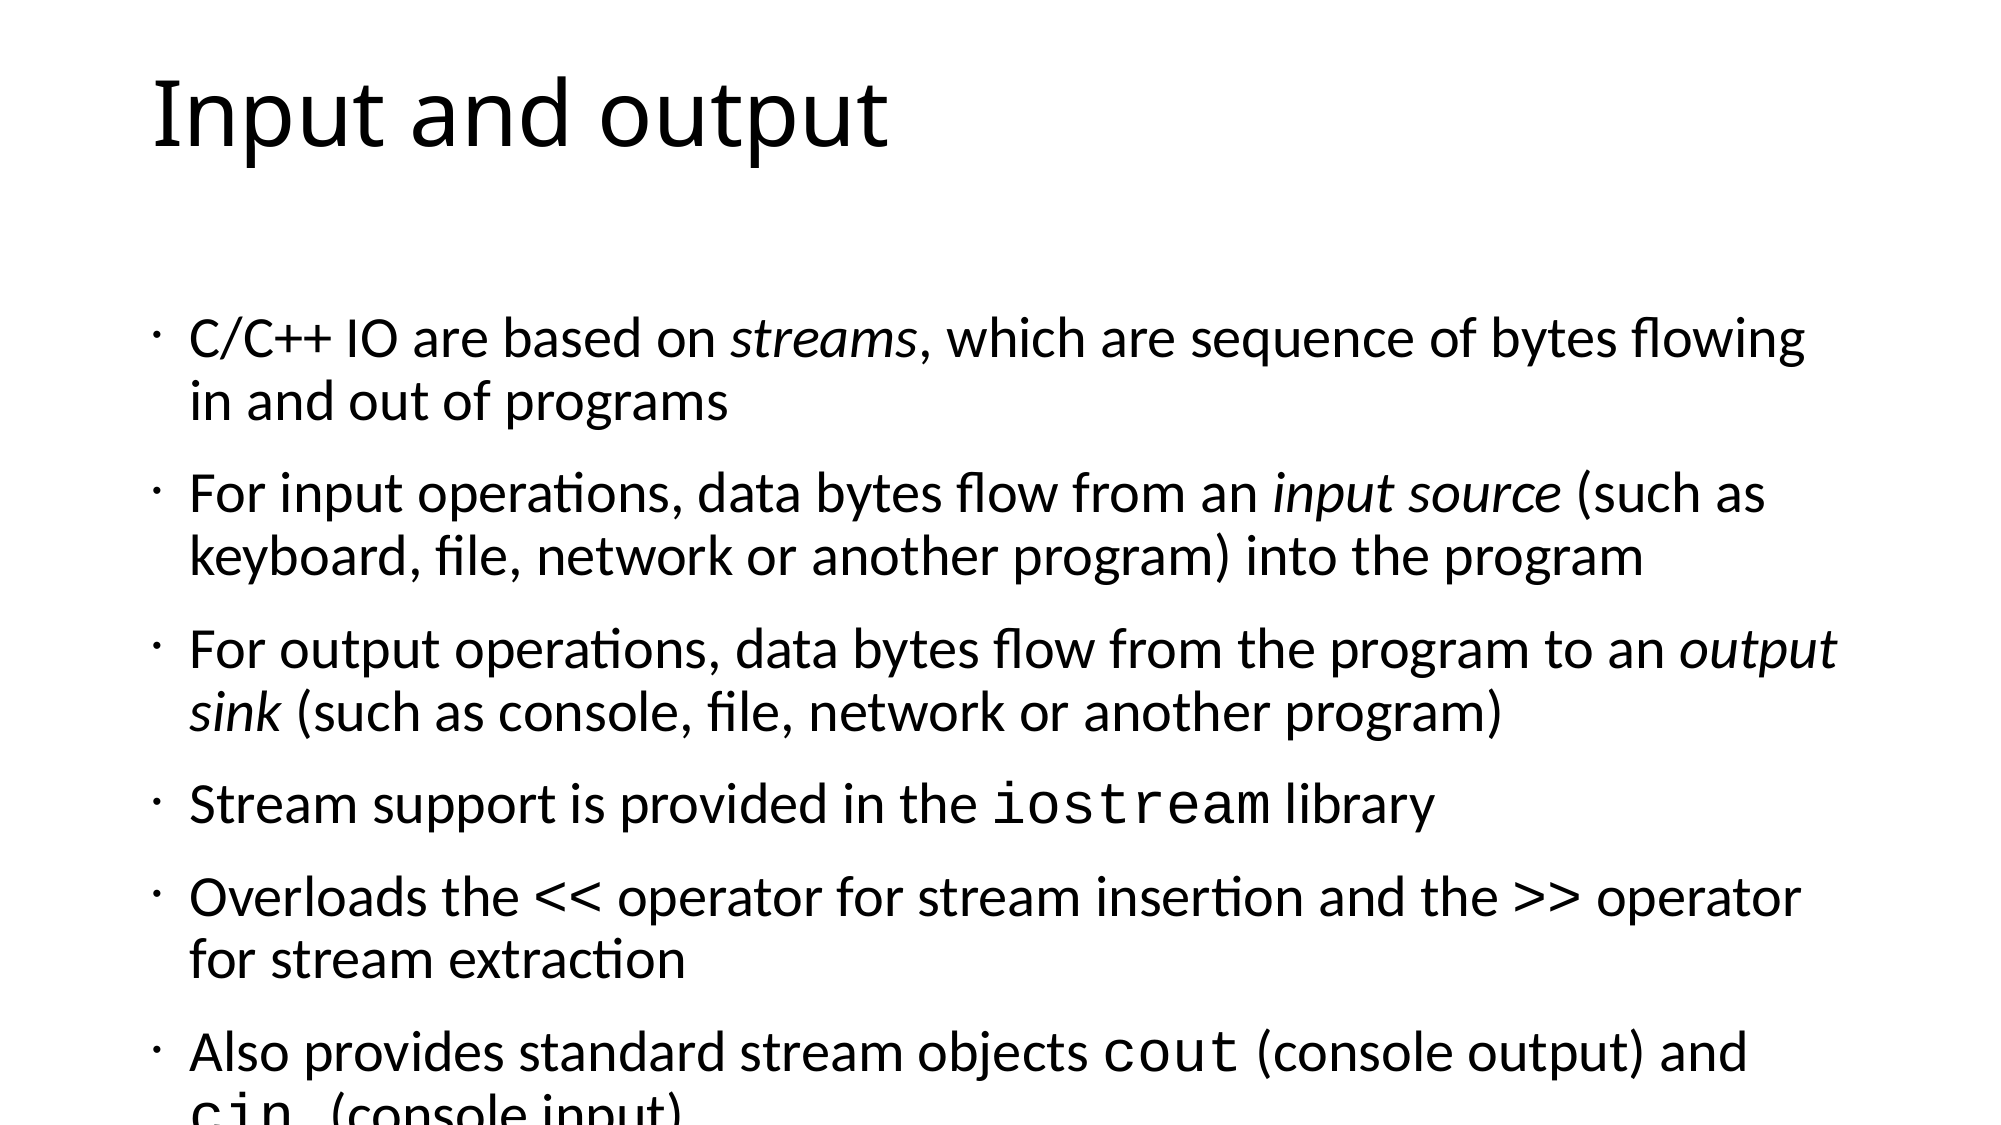

# Input and output
C/C++ IO are based on streams, which are sequence of bytes flowing in and out of programs
For input operations, data bytes flow from an input source (such as keyboard, file, network or another program) into the program
For output operations, data bytes flow from the program to an output sink (such as console, file, network or another program)
Stream support is provided in the iostream library
Overloads the << operator for stream insertion and the >> operator for stream extraction
Also provides standard stream objects cout (console output) and cin (console input)